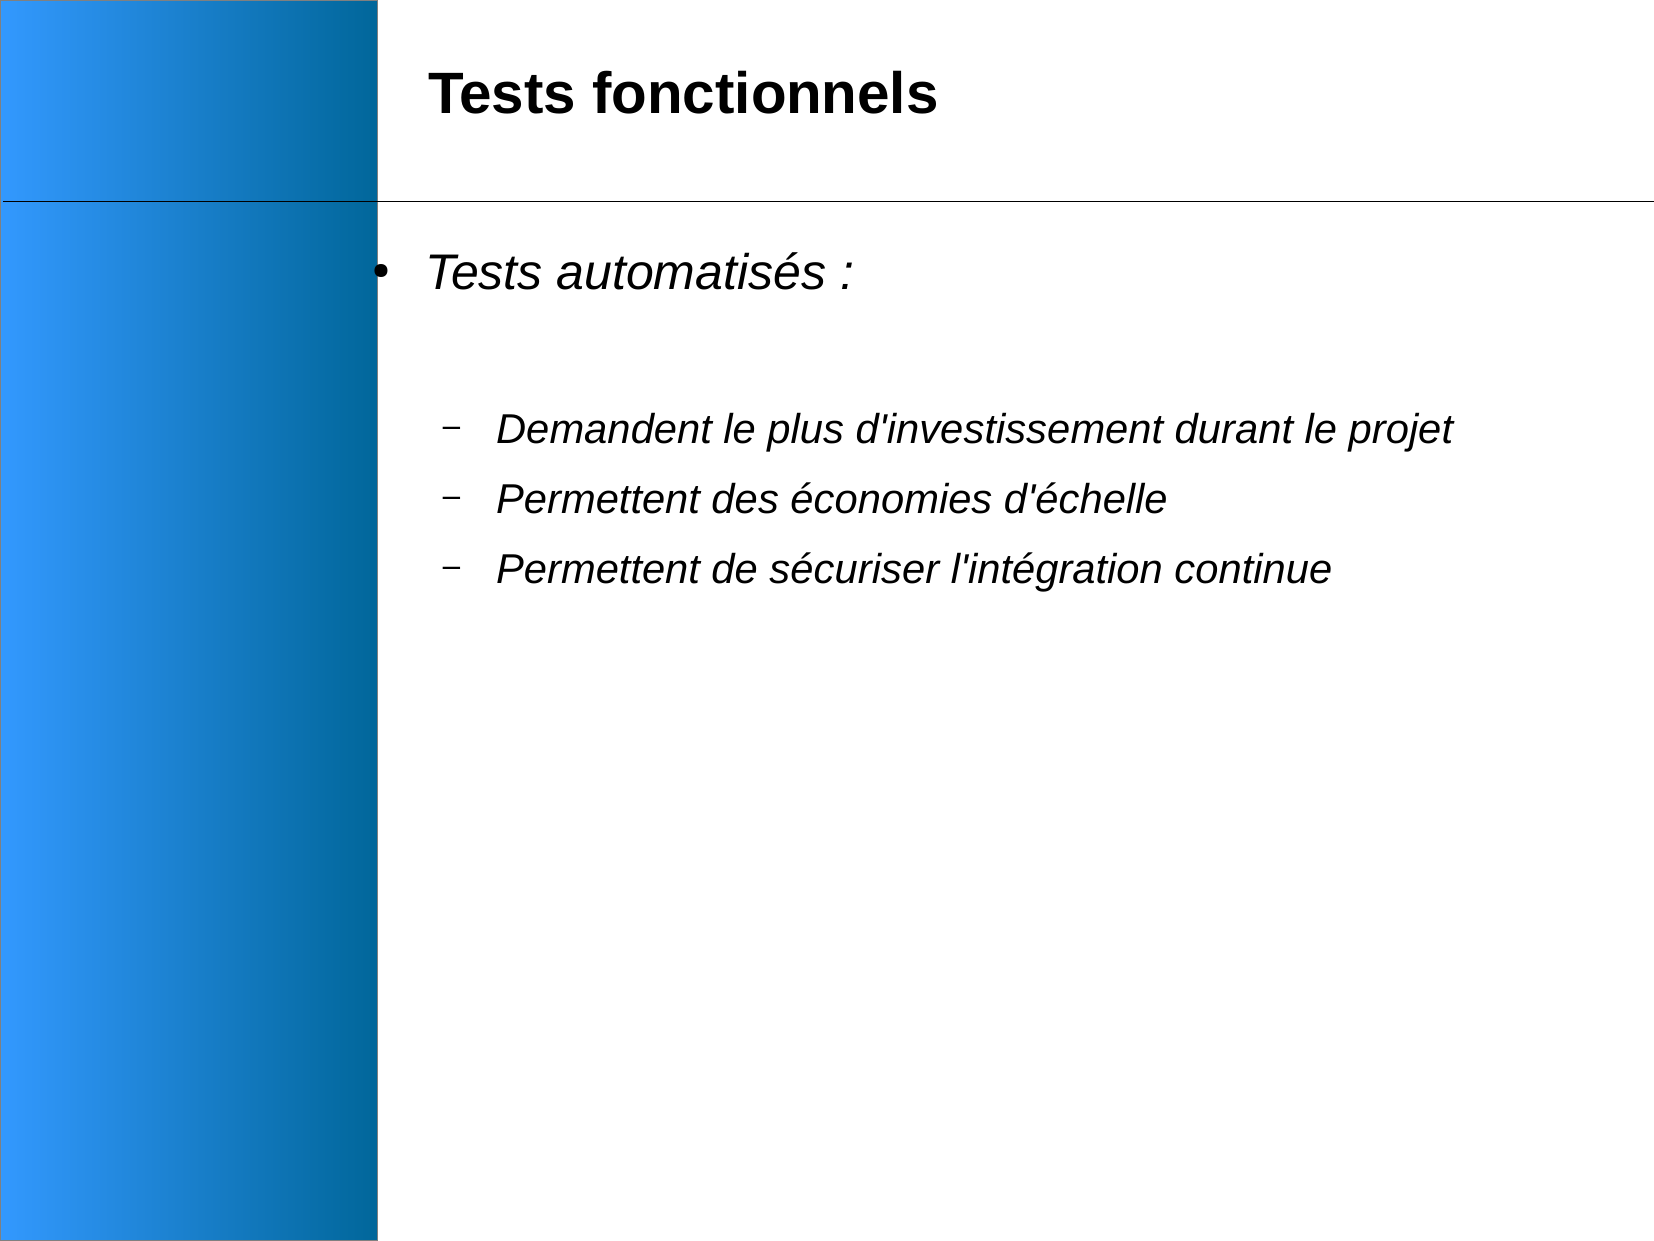

Tests fonctionnels
# Tests automatisés :
Demandent le plus d'investissement durant le projet
Permettent des économies d'échelle
Permettent de sécuriser l'intégration continue